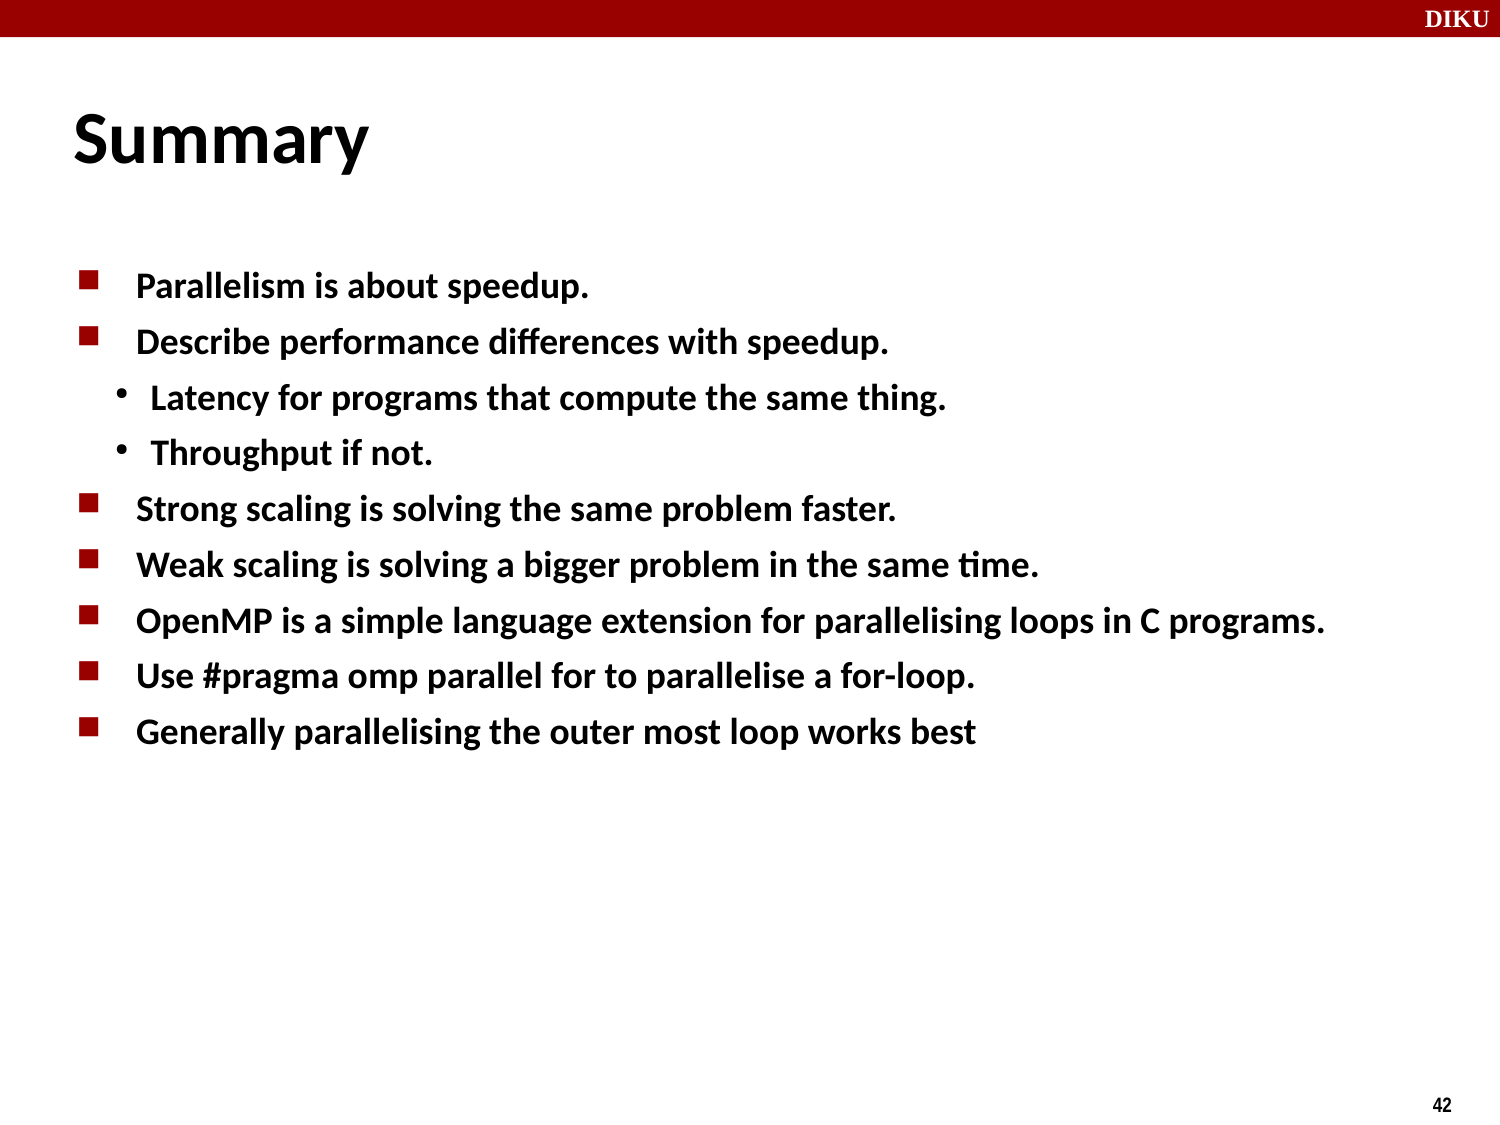

Summary
Parallelism is about speedup.
Describe performance differences with speedup.
Latency for programs that compute the same thing.
Throughput if not.
Strong scaling is solving the same problem faster.
Weak scaling is solving a bigger problem in the same time.
OpenMP is a simple language extension for parallelising loops in C programs.
Use #pragma omp parallel for to parallelise a for-loop.
Generally parallelising the outer most loop works best